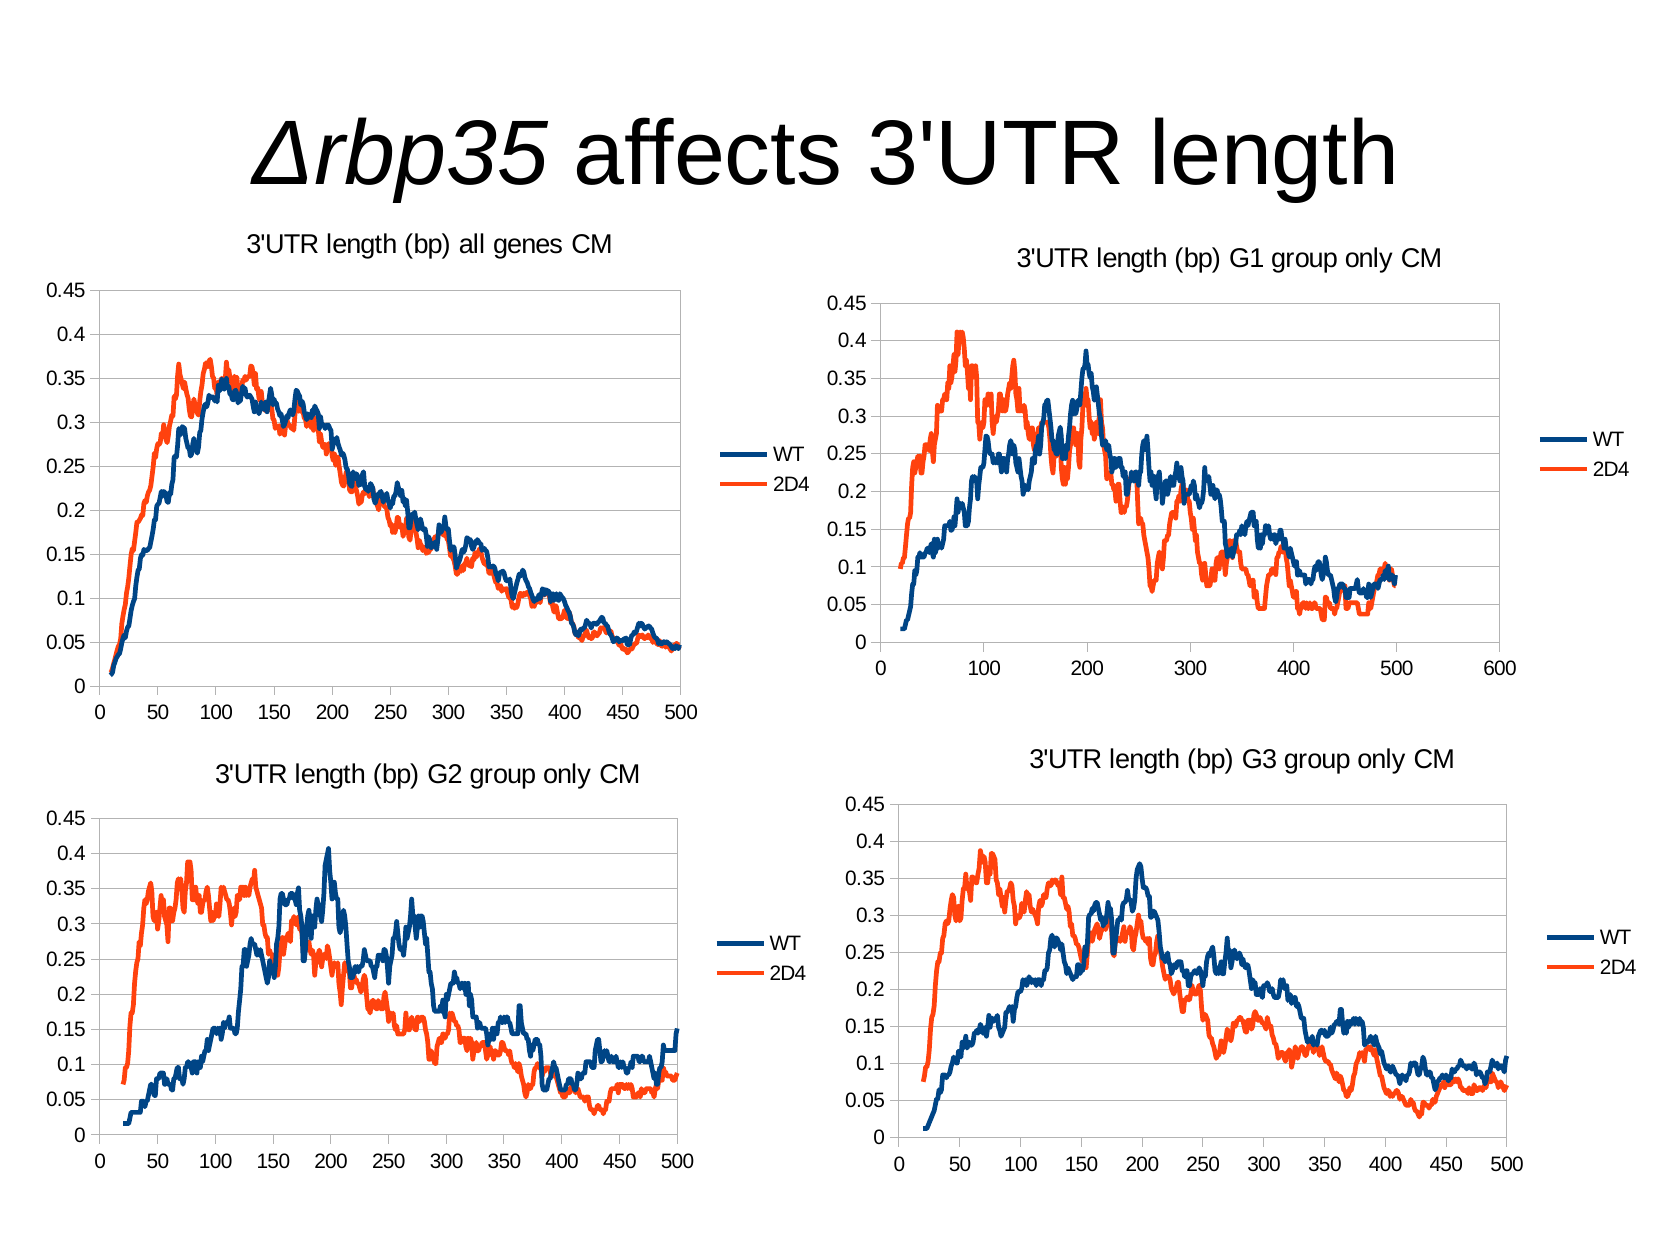

# Δrbp35 affects 3'UTR length
### Chart: 3'UTR length (bp) all genes CM
| Category | WT | 2D4 |
|---|---|---|
### Chart: 3'UTR length (bp) G1 group only CM
| Category | WT | 2D4 |
|---|---|---|
### Chart: 3'UTR length (bp) G3 group only CM
| Category | WT | 2D4 |
|---|---|---|
### Chart: 3'UTR length (bp) G2 group only CM
| Category | WT | 2D4 |
|---|---|---|